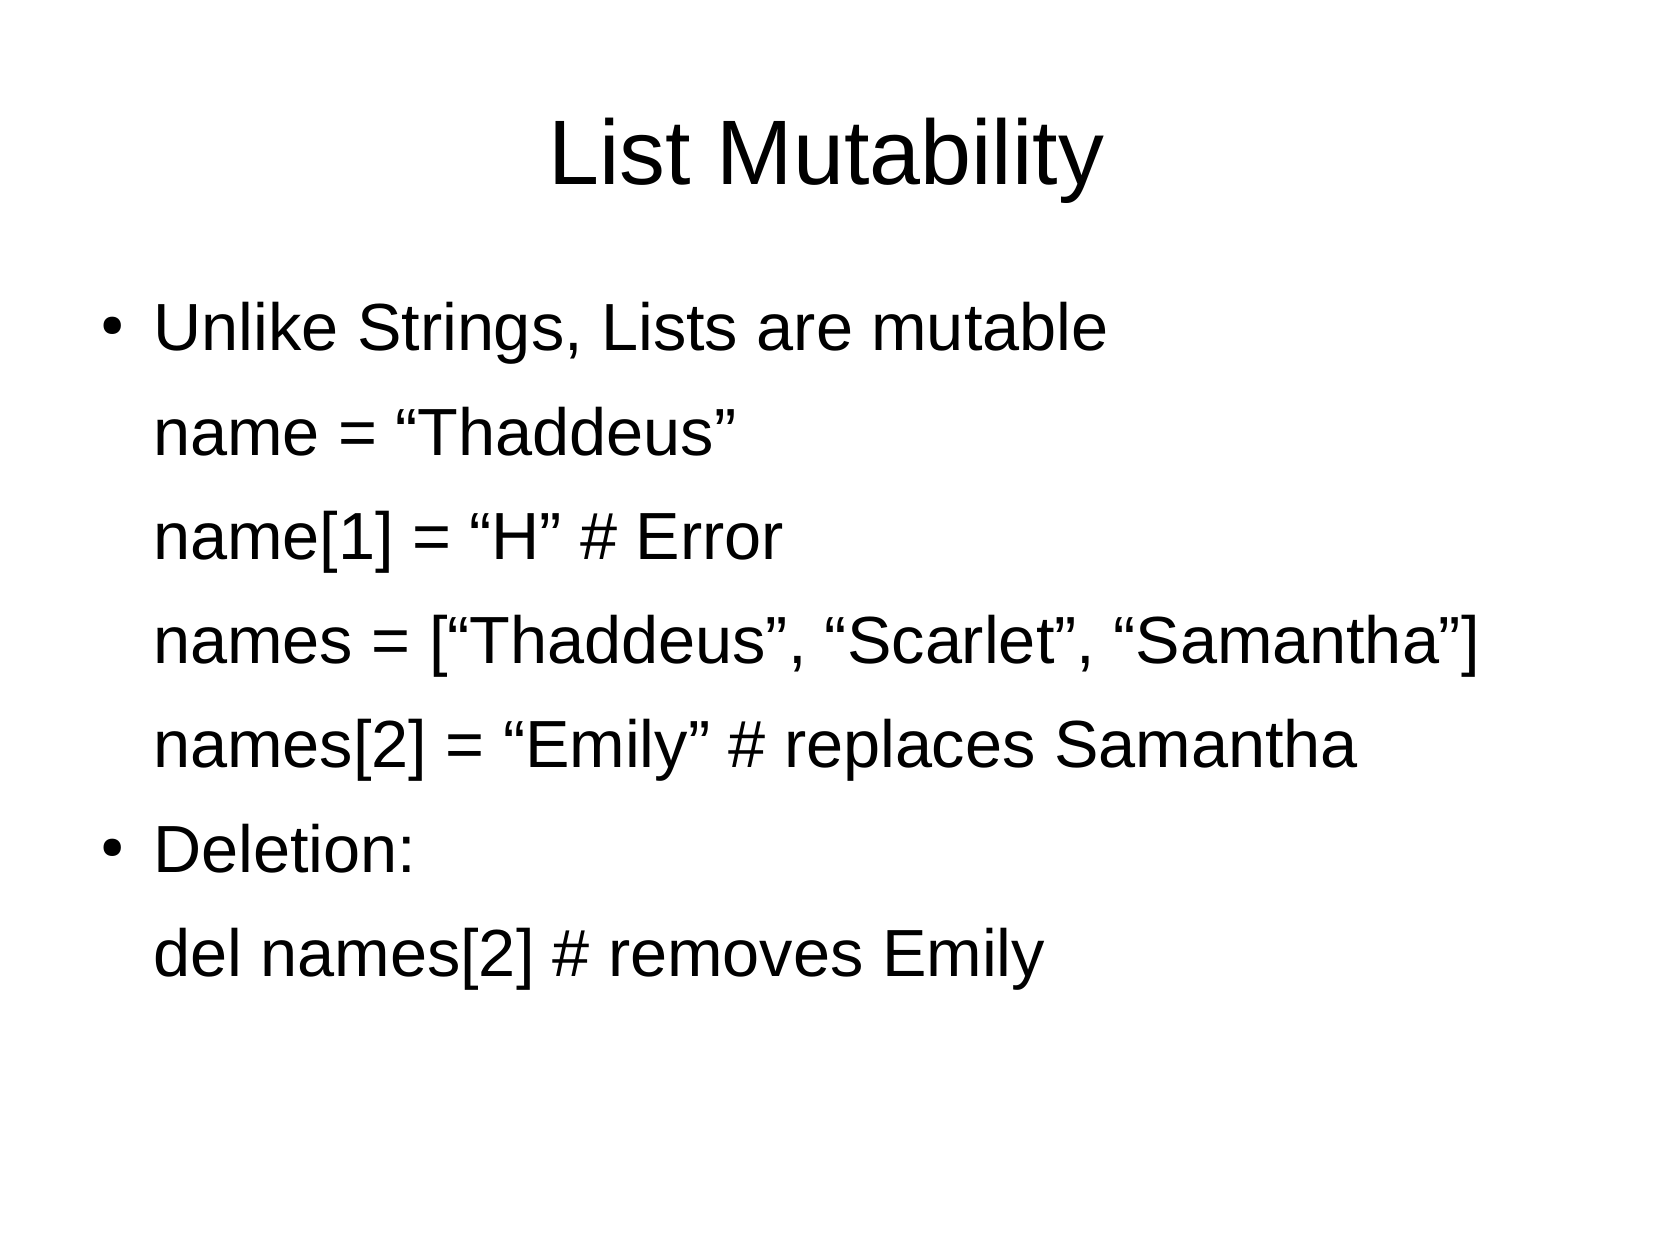

# List Mutability
Unlike Strings, Lists are mutable
name = “Thaddeus”
name[1] = “H” # Error
names = [“Thaddeus”, “Scarlet”, “Samantha”]
names[2] = “Emily” # replaces Samantha
Deletion:
del names[2] # removes Emily